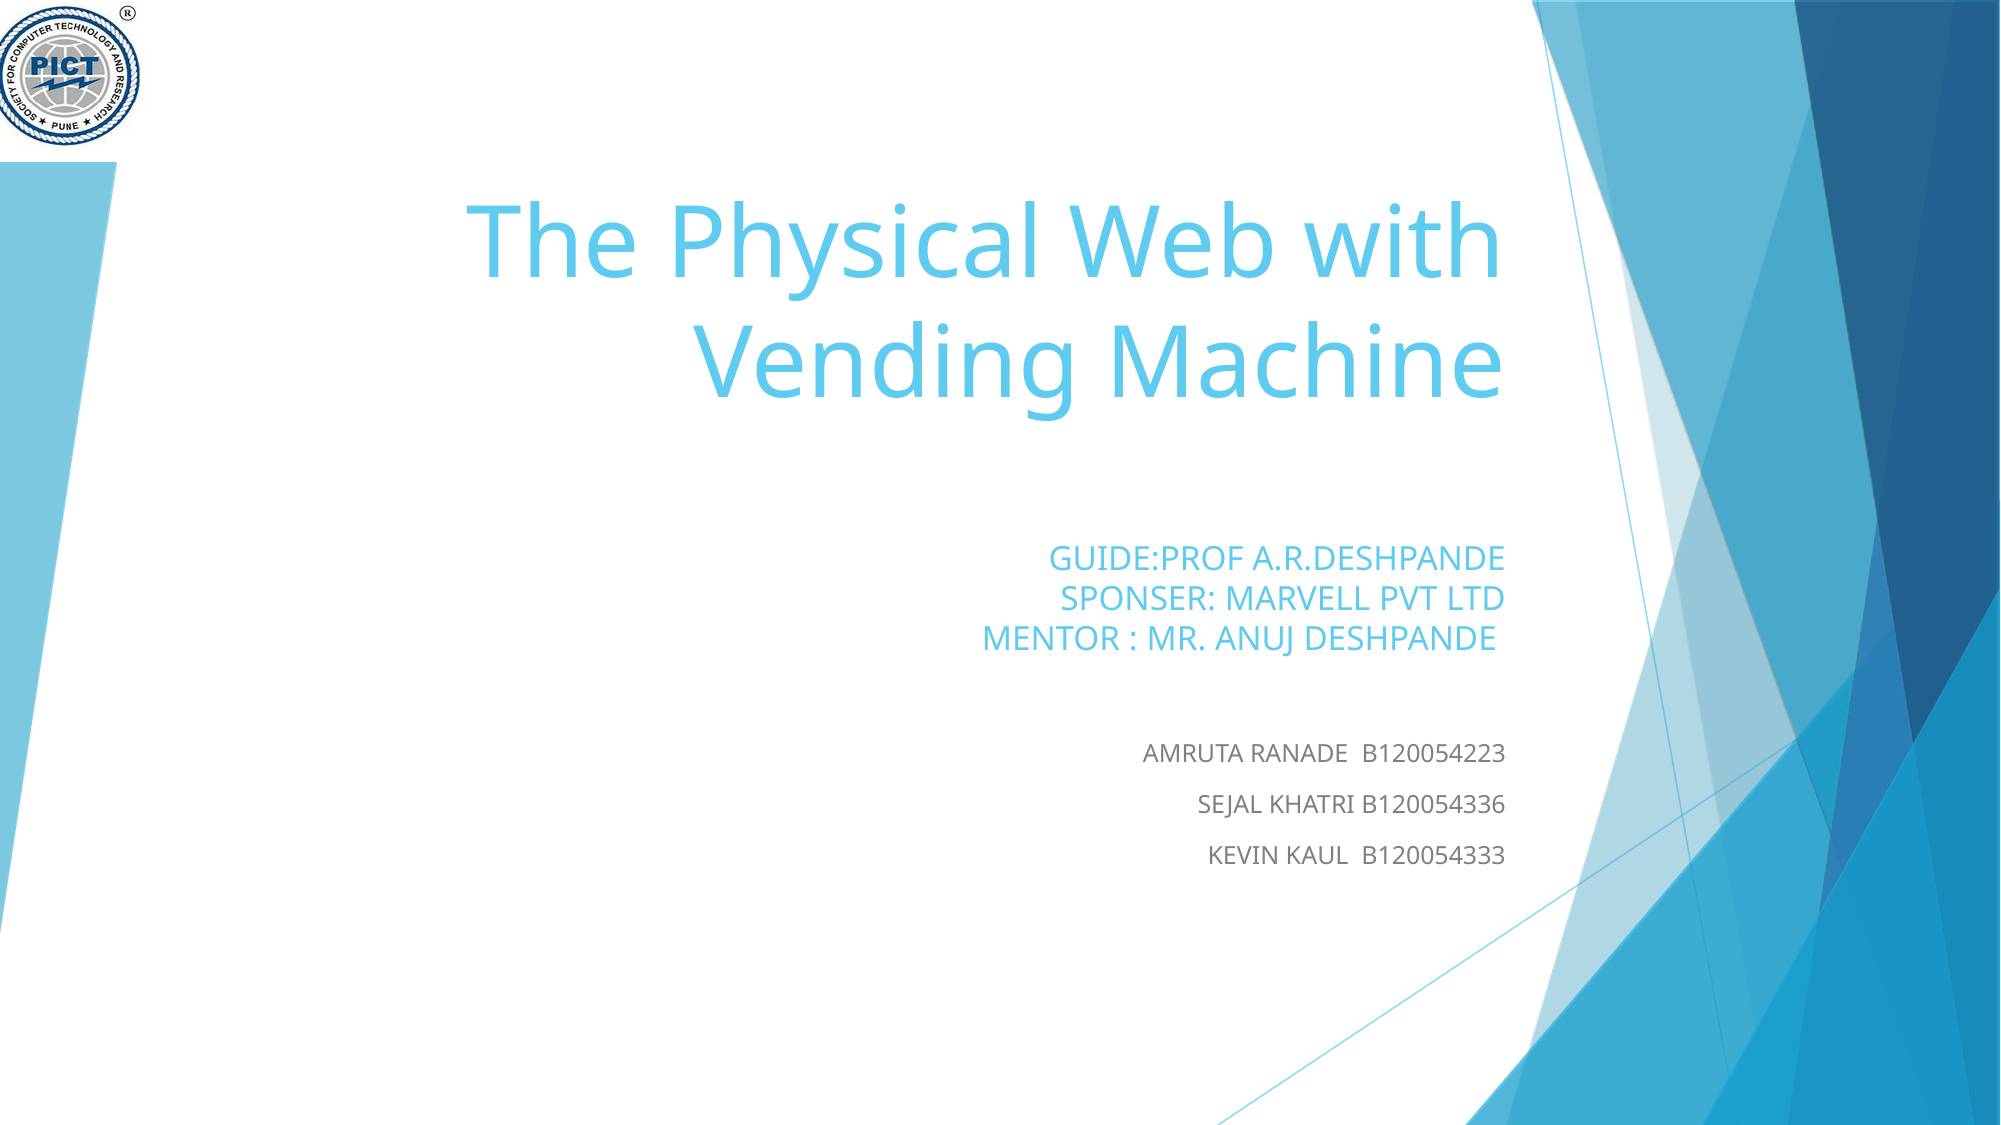

# The Physical Web with Vending Machine GUIDE:PROF A.R.DESHPANDE SPONSER: MARVELL PVT LTD MENTOR : MR. ANUJ DESHPANDE
AMRUTA RANADE B120054223
SEJAL KHATRI B120054336
KEVIN KAUL B120054333